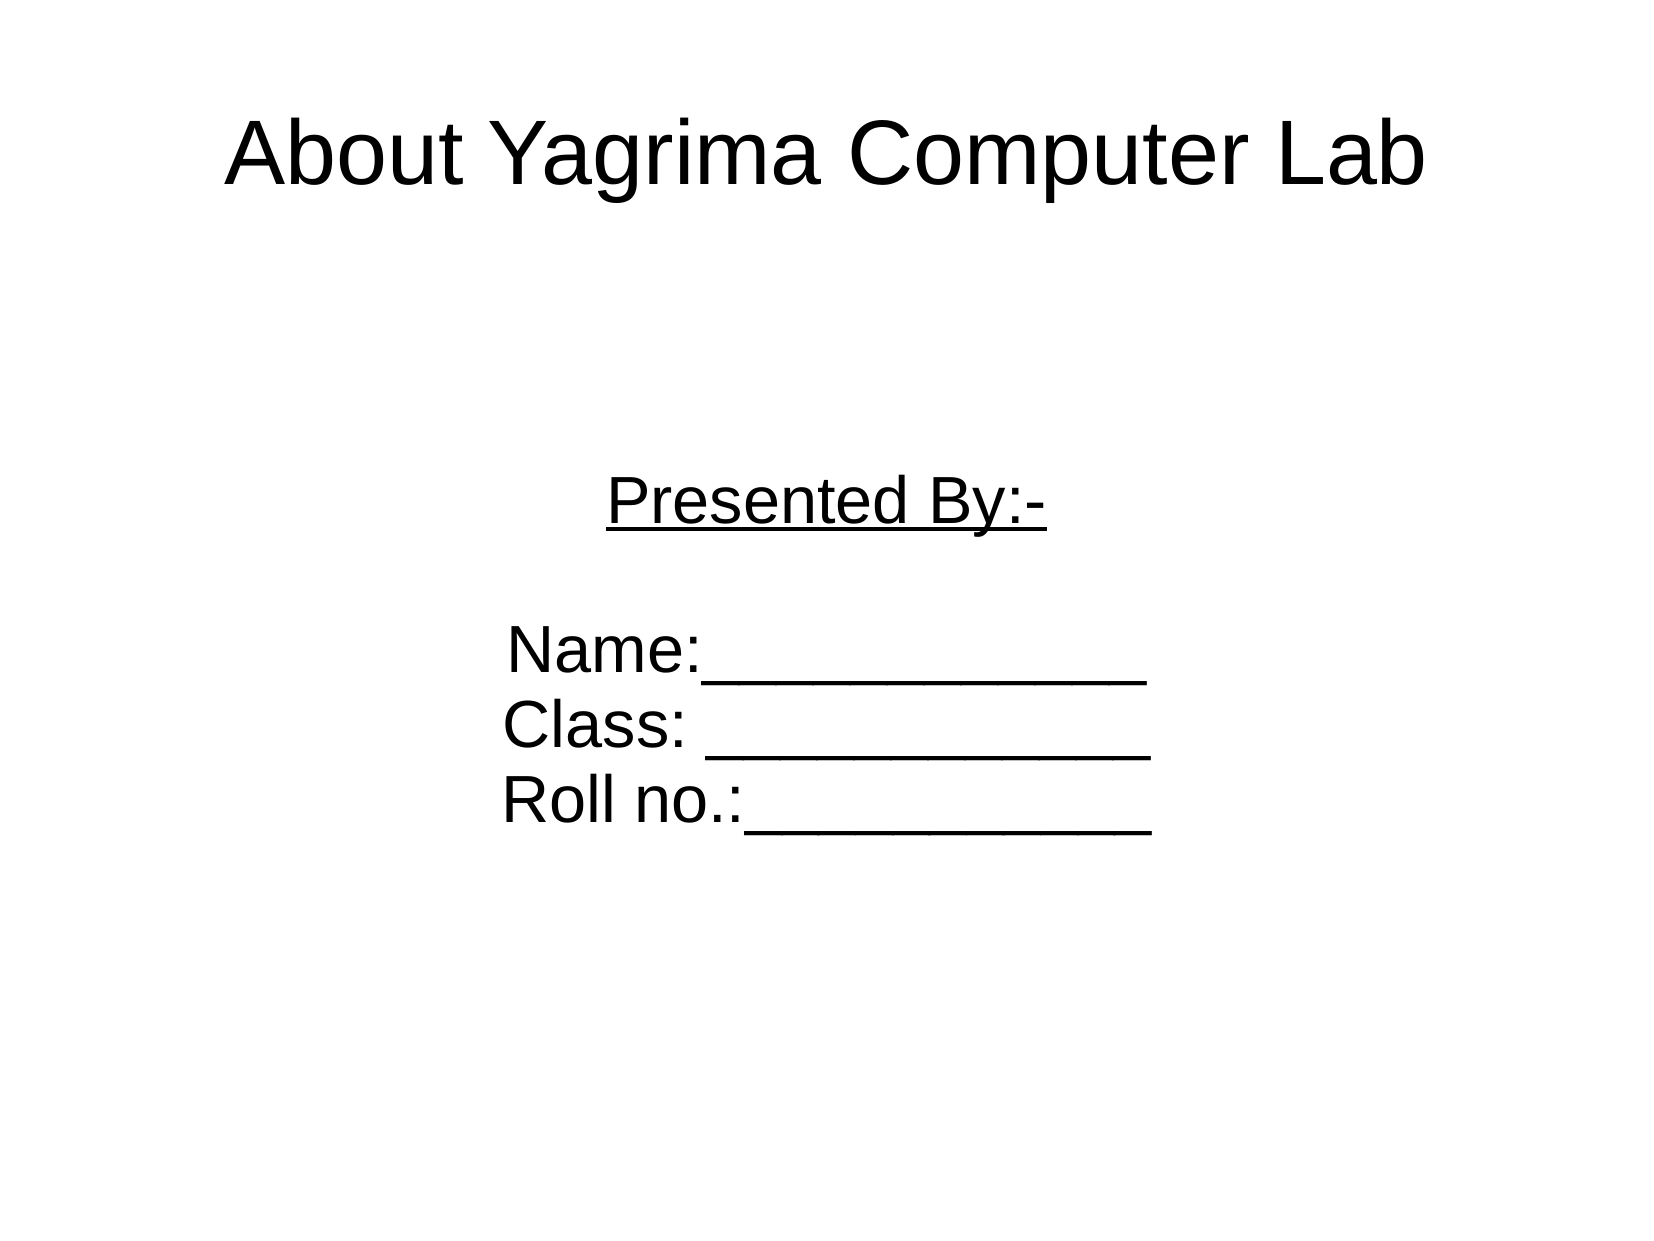

# About Yagrima Computer Lab
Presented By:-
Name:____________
Class: ____________
Roll no.:___________